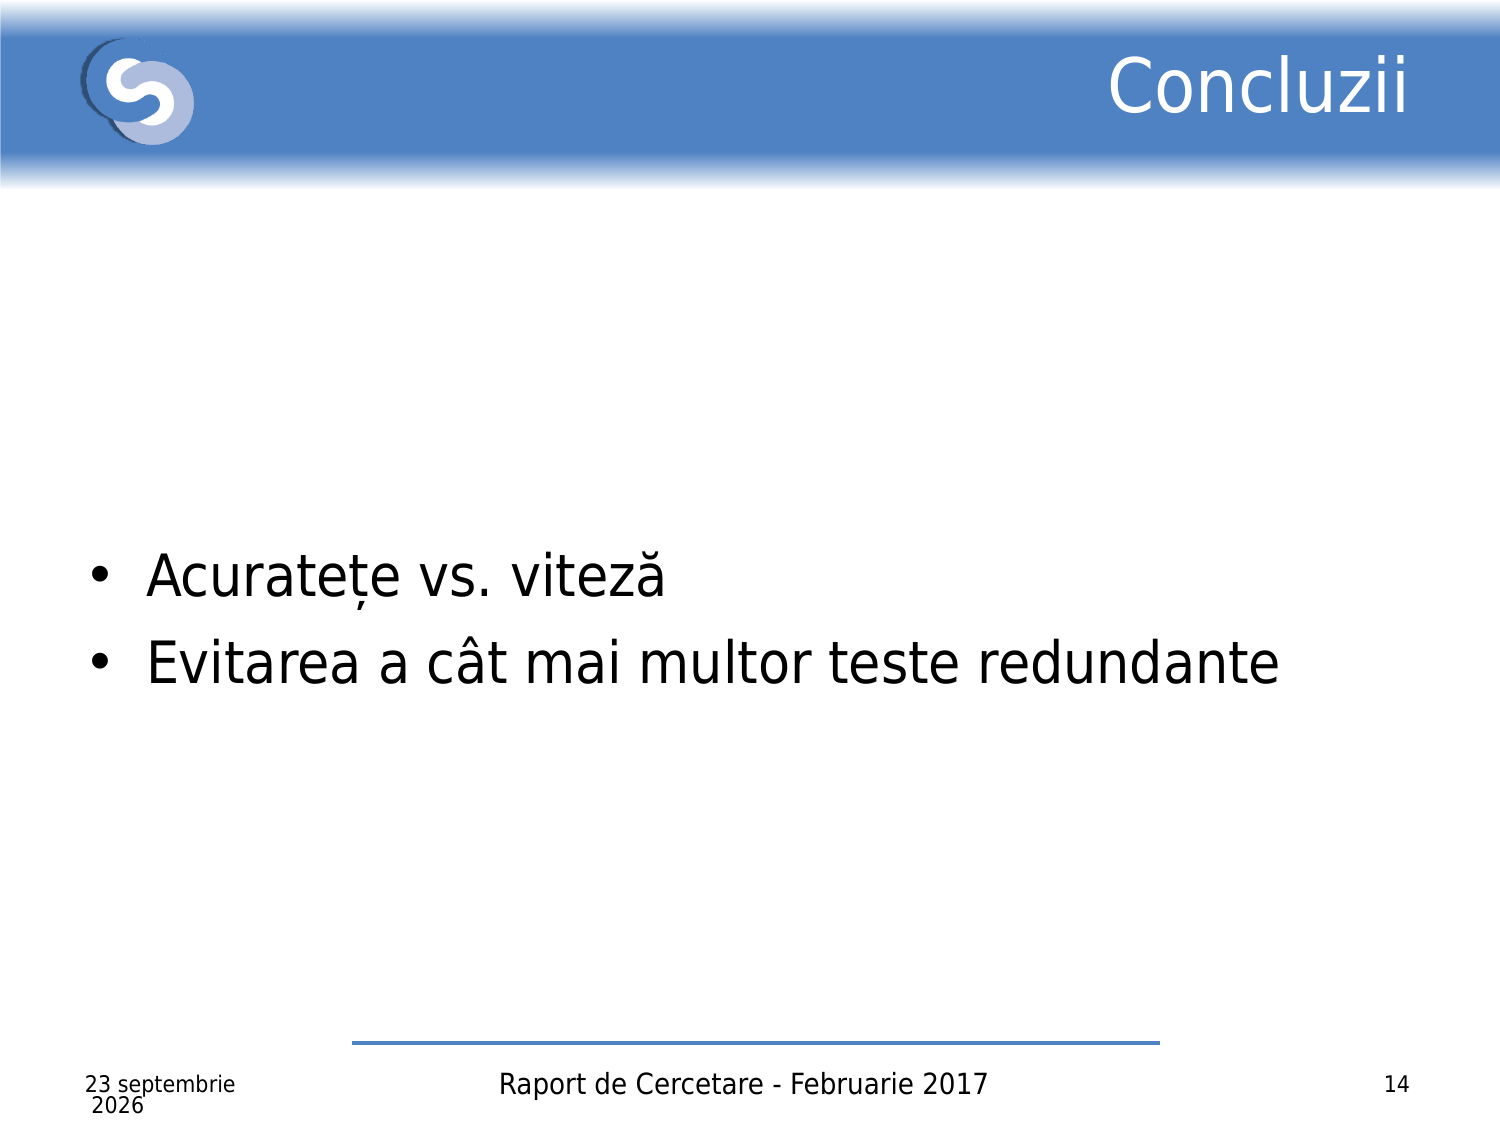

# Concluzii
Acuratețe vs. viteză
Evitarea a cât mai multor teste redundante
Raport de Cercetare - Februarie 2017
14